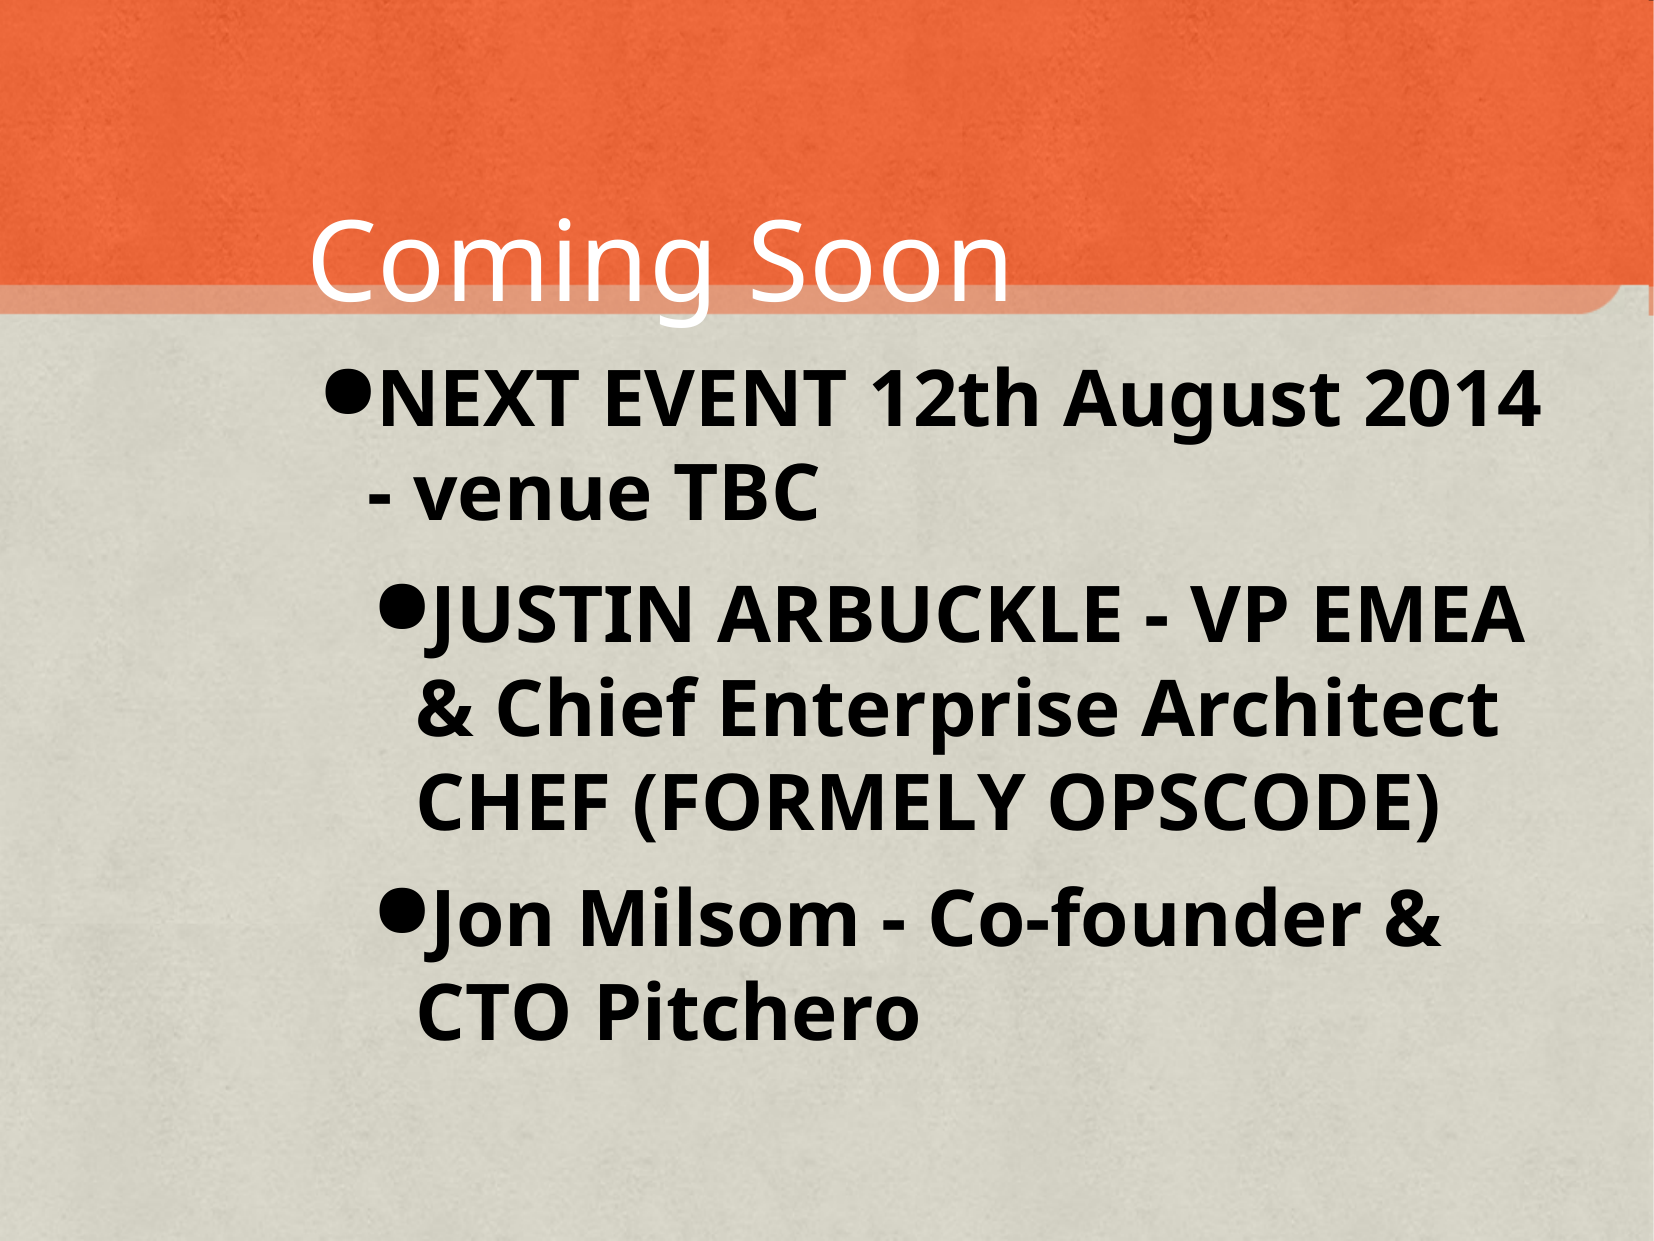

# Coming Soon
NEXT EVENT 12th August 2014 - venue TBC
JUSTIN ARBUCKLE - VP EMEA & Chief Enterprise Architect CHEF (FORMELY OPSCODE)
Jon Milsom - Co-founder & CTO Pitchero